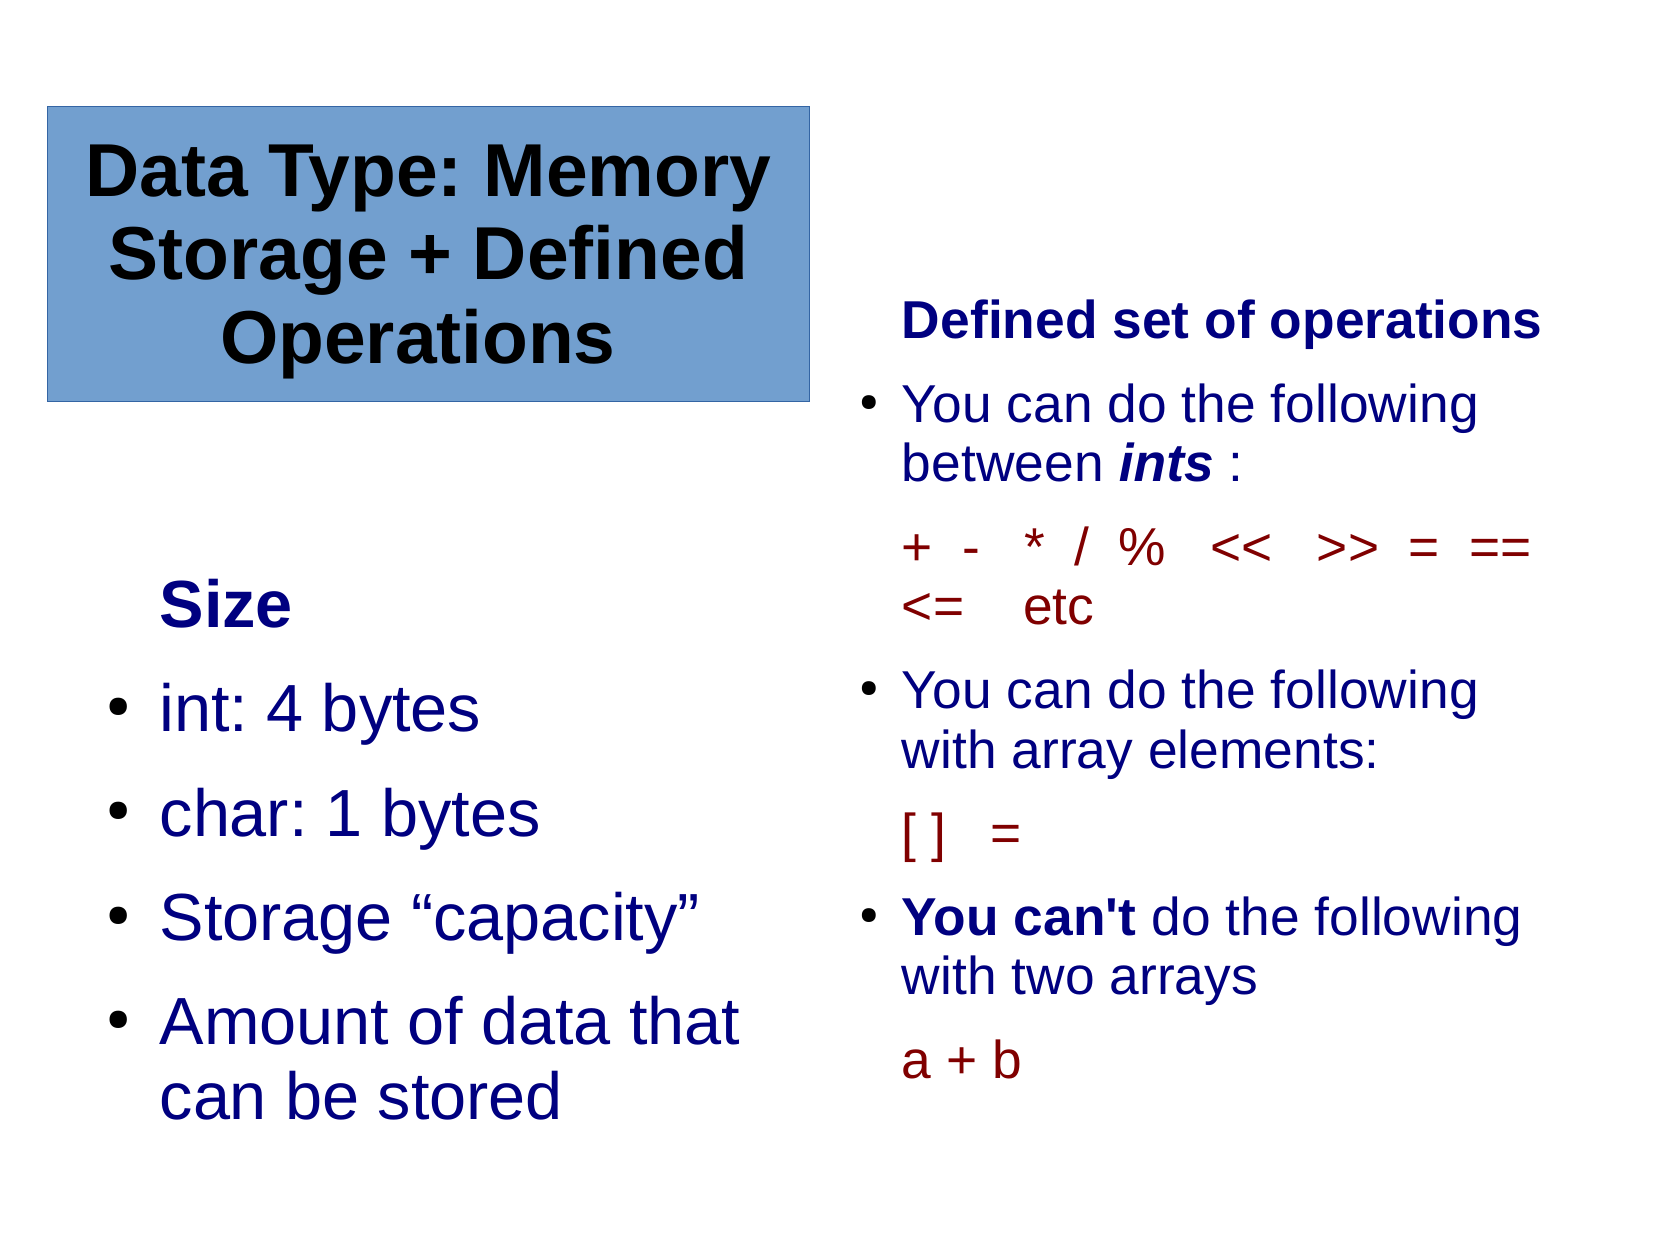

#
Data Type: Memory Storage + Defined Operations
Defined set of operations
You can do the following between ints :
+ - * / % << >> = == <= etc
You can do the following with array elements:
[ ] =
You can't do the following with two arrays
a + b
Size
int: 4 bytes
char: 1 bytes
Storage “capacity”
Amount of data that can be stored